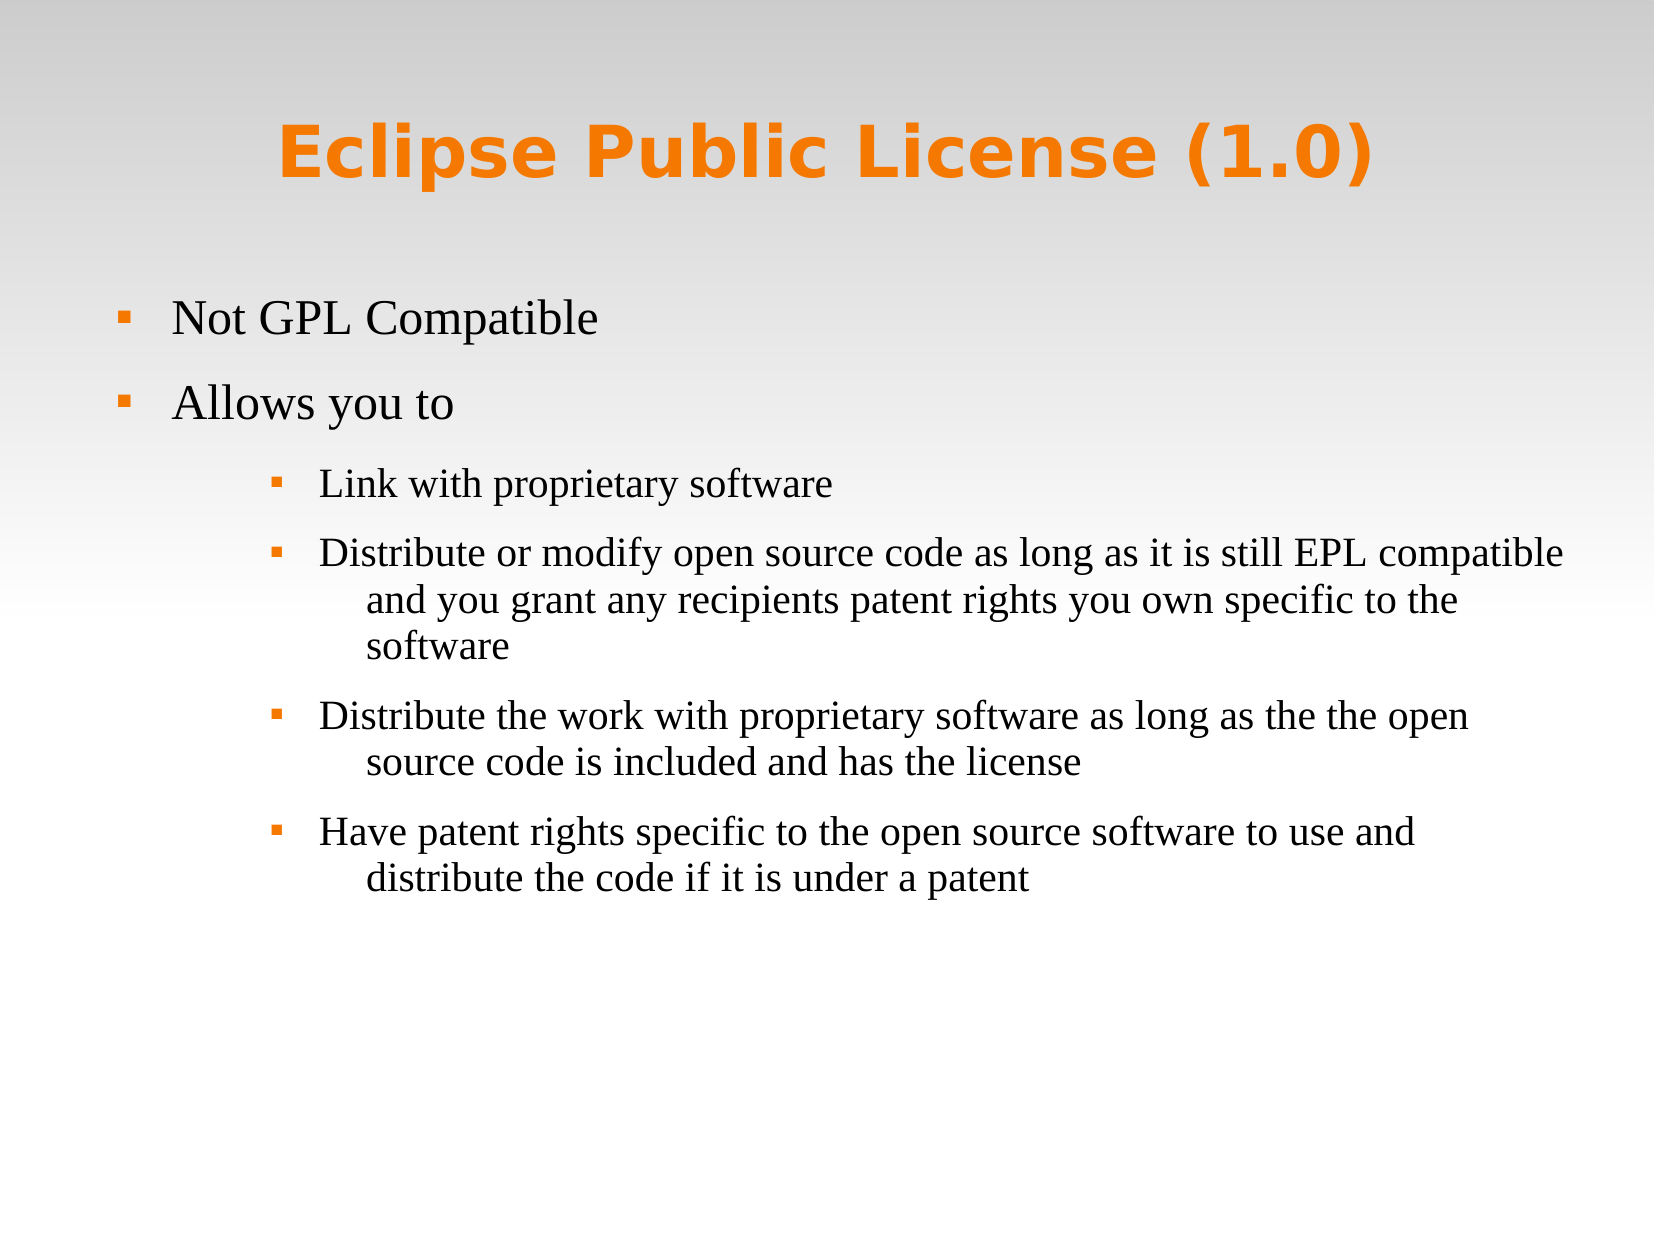

# Eclipse Public License (1.0)
Not GPL Compatible
Allows you to
Link with proprietary software
Distribute or modify open source code as long as it is still EPL compatible and you grant any recipients patent rights you own specific to the software
Distribute the work with proprietary software as long as the the open source code is included and has the license
Have patent rights specific to the open source software to use and distribute the code if it is under a patent